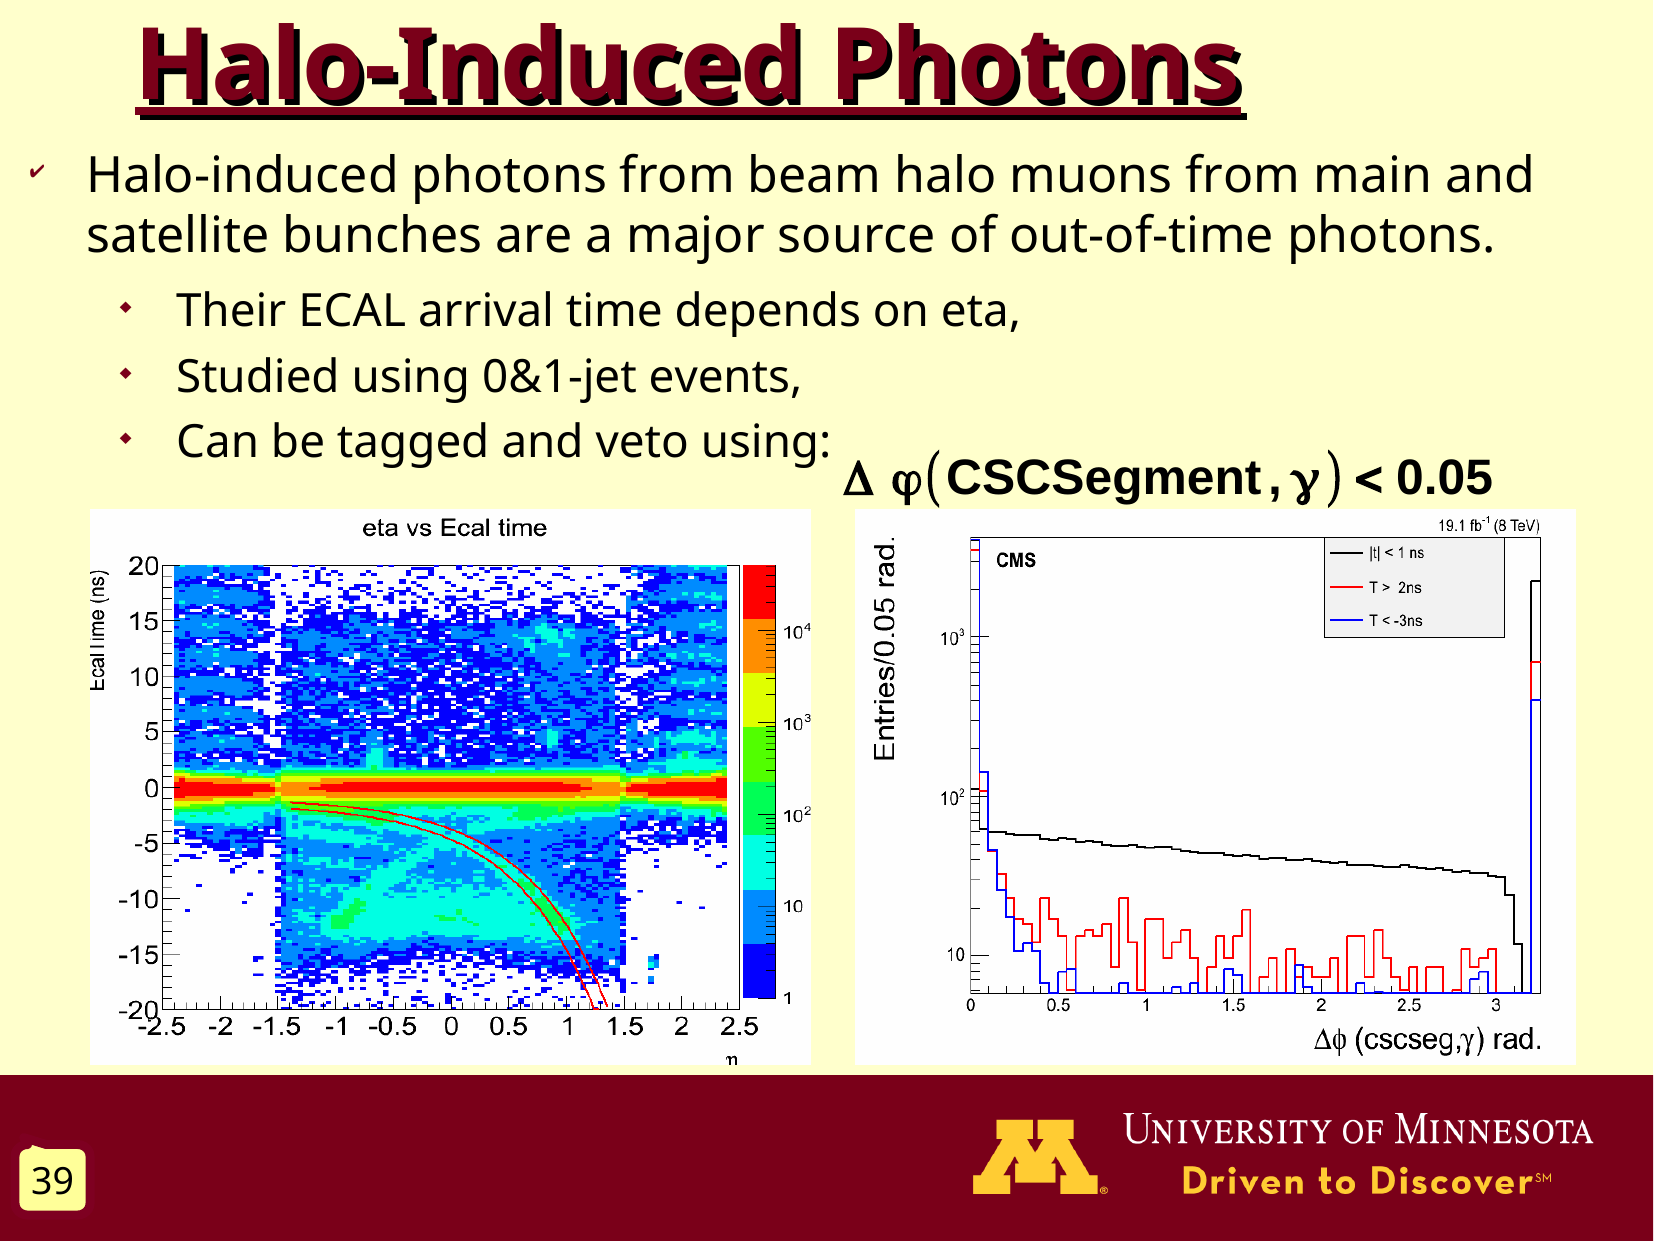

# Halo-Induced Photons
Halo-induced photons from beam halo muons from main and satellite bunches are a major source of out-of-time photons.
Their ECAL arrival time depends on eta,
Studied using 0&1-jet events,
Can be tagged and veto using:
39